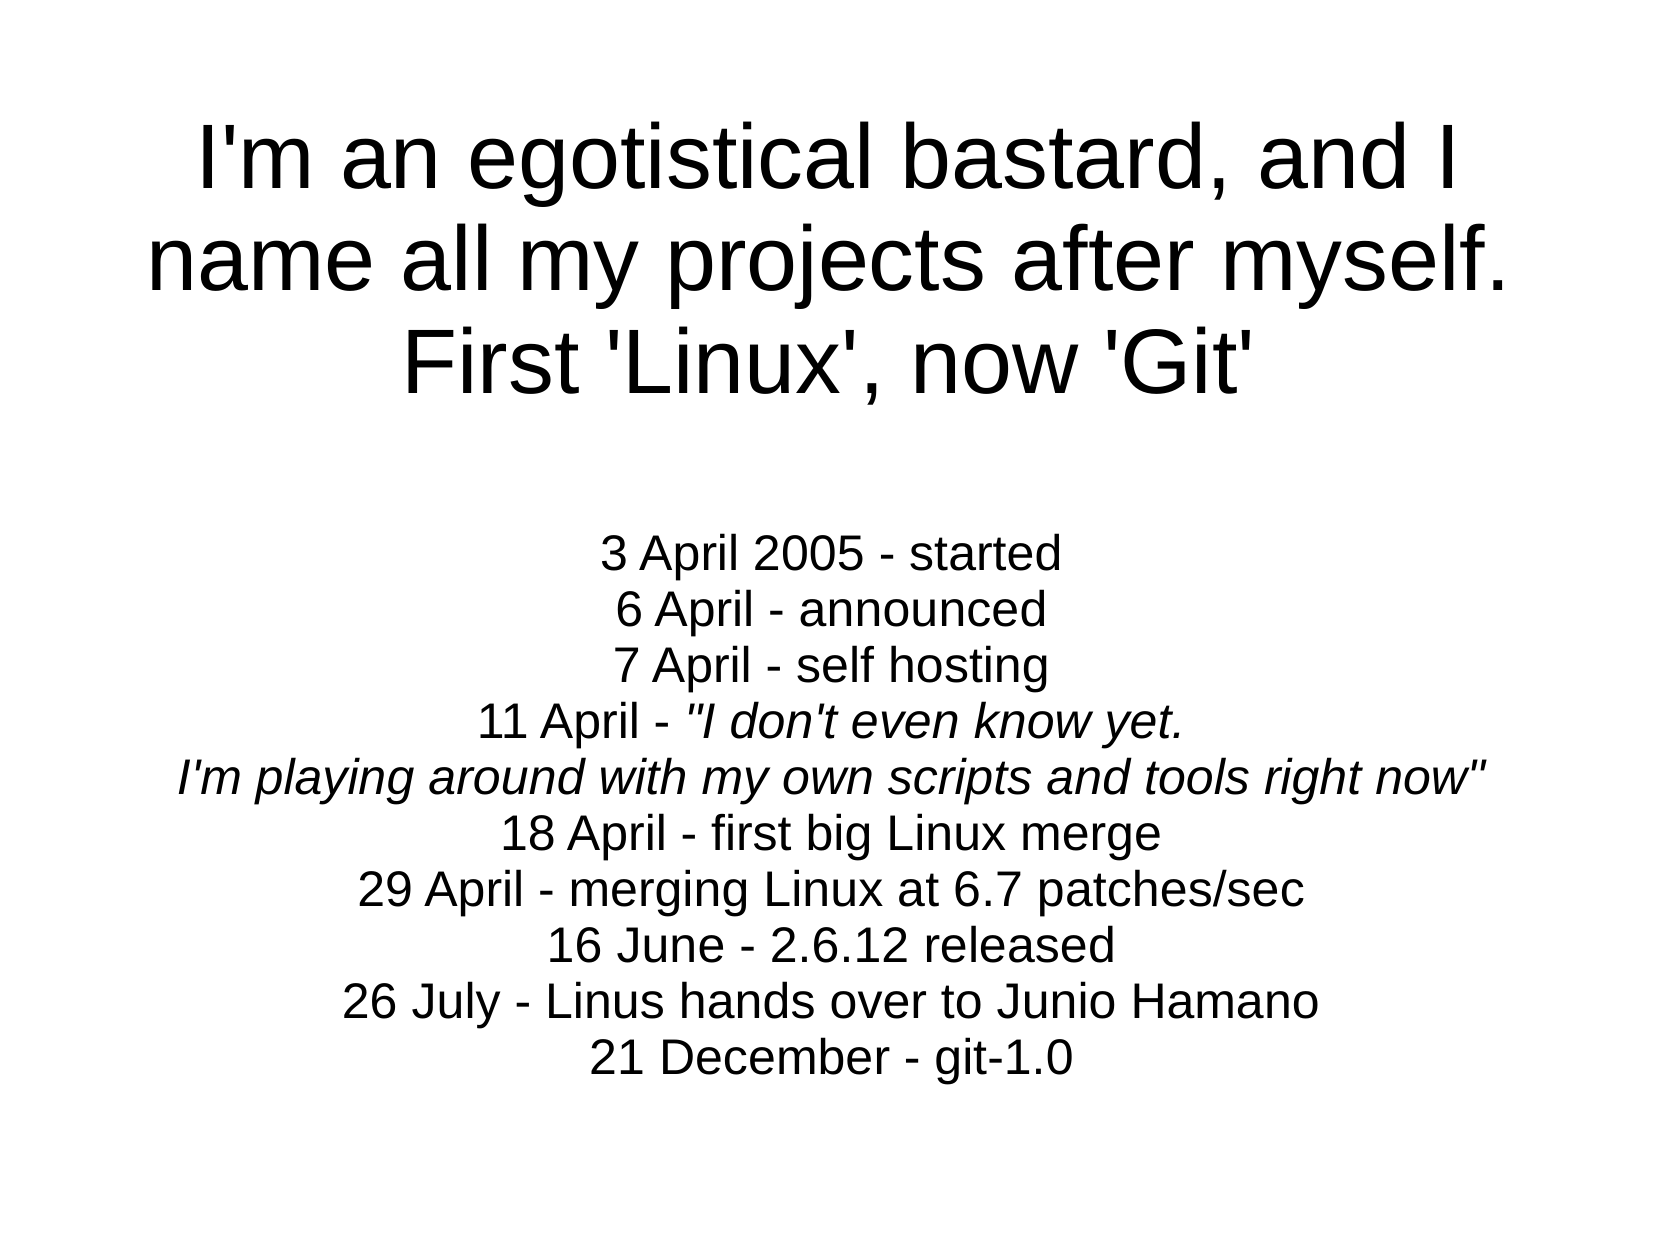

# I'm an egotistical bastard, and I name all my projects after myself. First 'Linux', now 'Git'
3 April 2005 - started
6 April - announced
7 April - self hosting
11 April - "I don't even know yet.
I'm playing around with my own scripts and tools right now"
18 April - first big Linux merge
29 April - merging Linux at 6.7 patches/sec
16 June - 2.6.12 released
26 July - Linus hands over to Junio Hamano
21 December - git-1.0